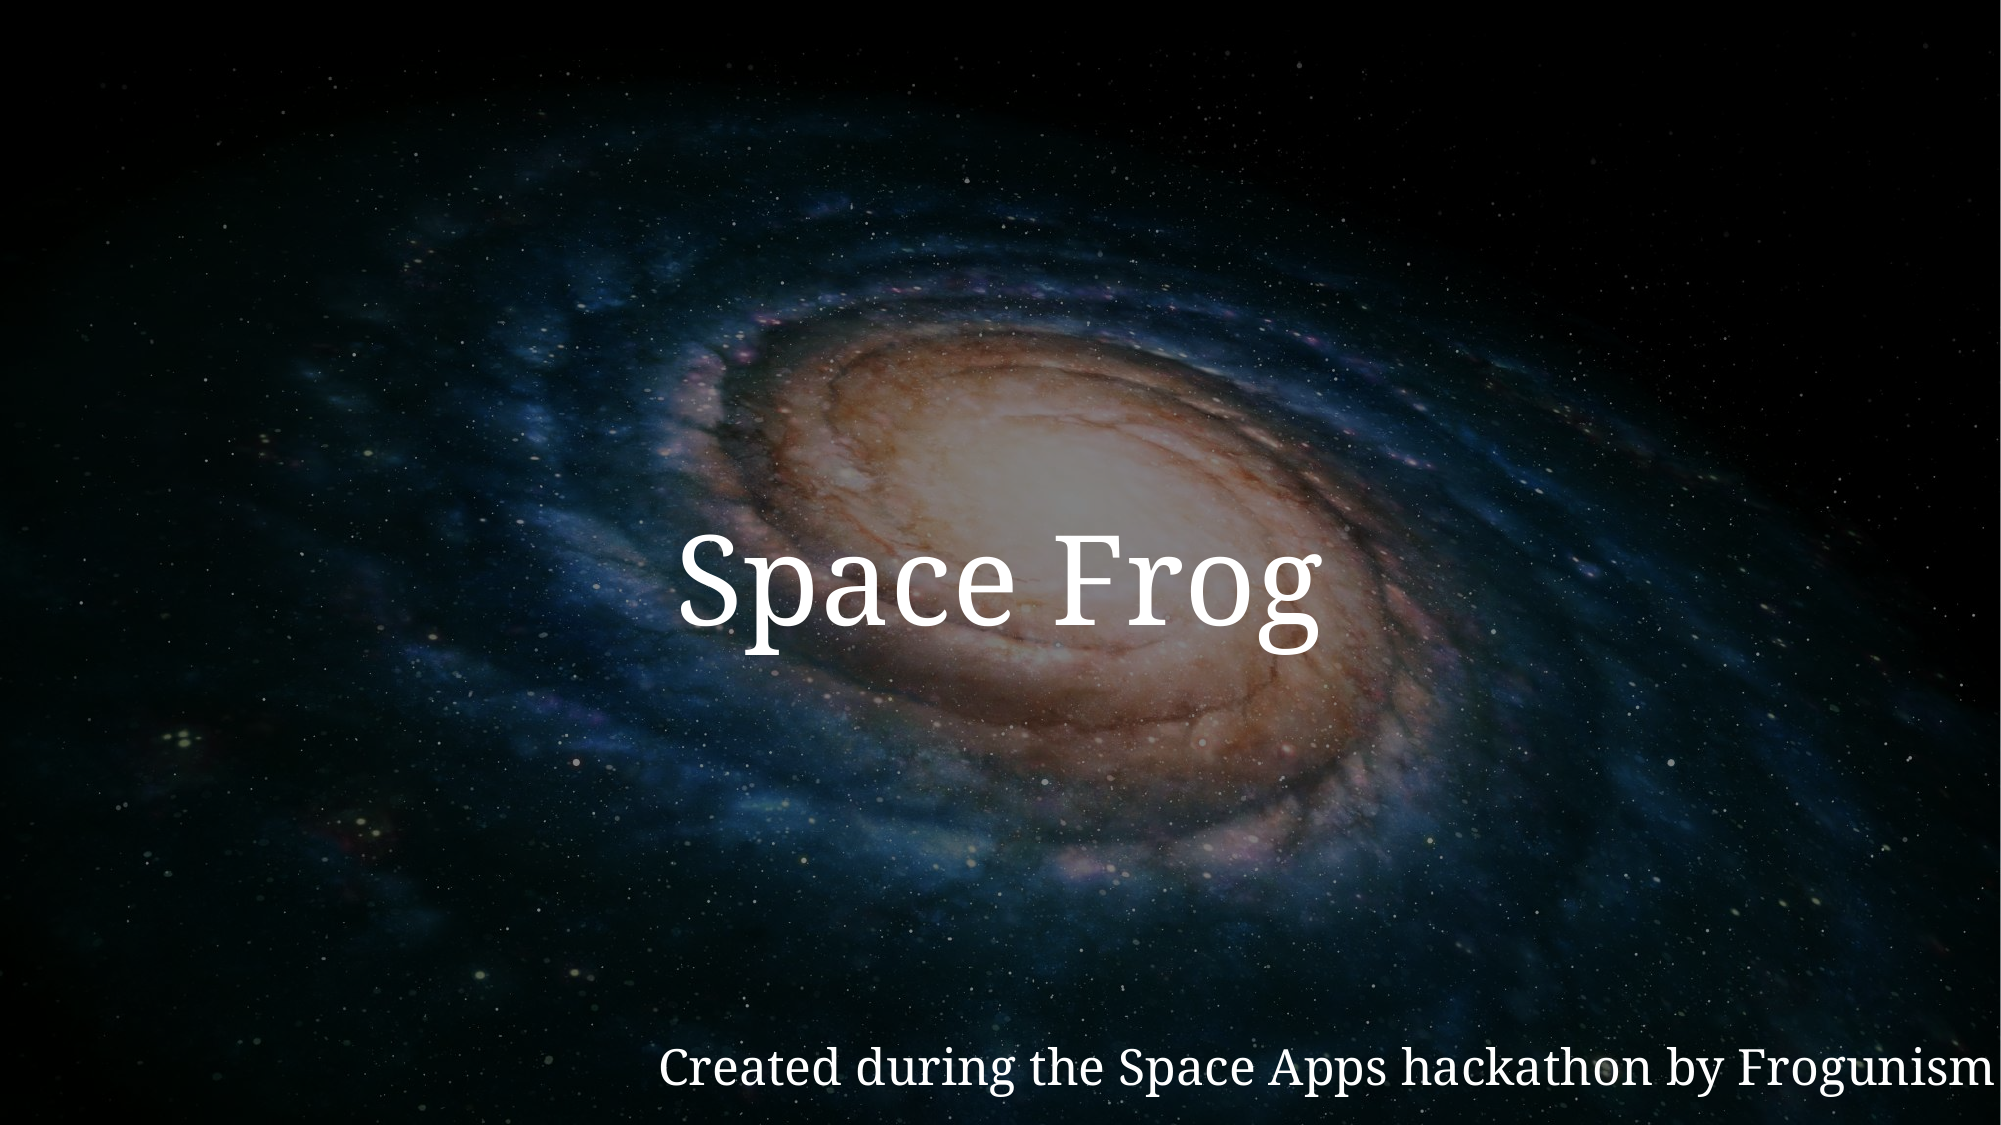

# Space Frog
Created during the Space Apps hackathon by Frogunism